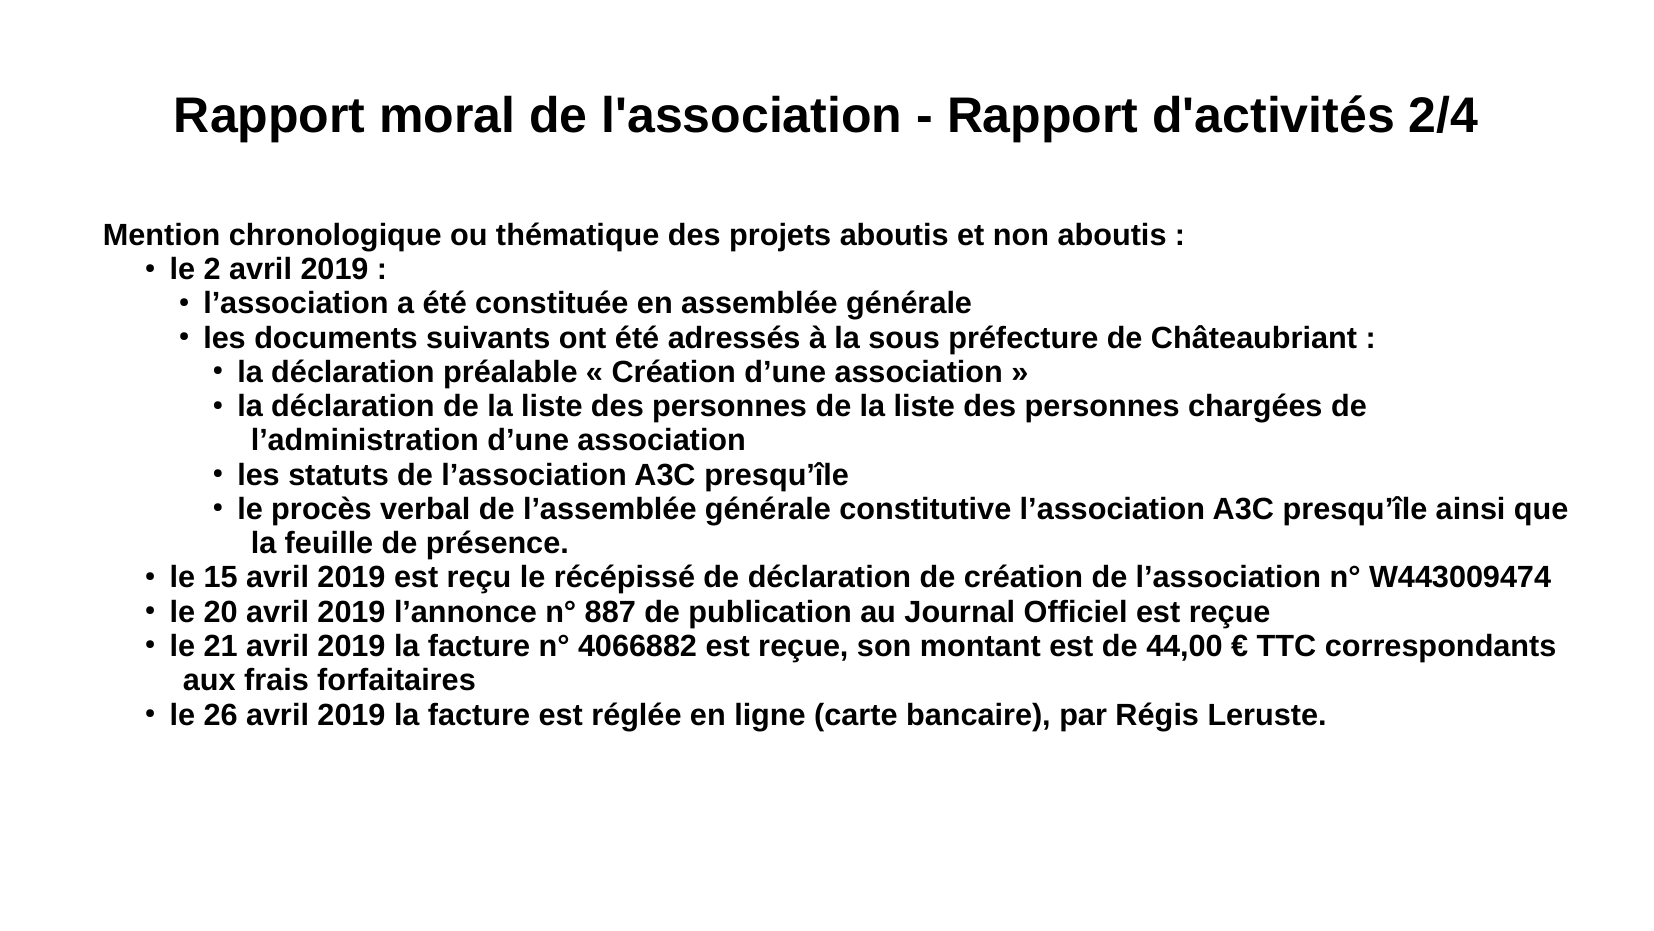

# Rapport moral de l'association - Rapport d'activités 2/4
Mention chronologique ou thématique des projets aboutis et non aboutis :
le 2 avril 2019 :
l’association a été constituée en assemblée générale
les documents suivants ont été adressés à la sous préfecture de Châteaubriant :
la déclaration préalable « Création d’une association »
la déclaration de la liste des personnes de la liste des personnes chargées de l’administration d’une association
les statuts de l’association A3C presqu’île
le procès verbal de l’assemblée générale constitutive l’association A3C presqu’île ainsi que la feuille de présence.
le 15 avril 2019 est reçu le récépissé de déclaration de création de l’association n° W443009474
le 20 avril 2019 l’annonce n° 887 de publication au Journal Officiel est reçue
le 21 avril 2019 la facture n° 4066882 est reçue, son montant est de 44,00 € TTC correspondants aux frais forfaitaires
le 26 avril 2019 la facture est réglée en ligne (carte bancaire), par Régis Leruste.